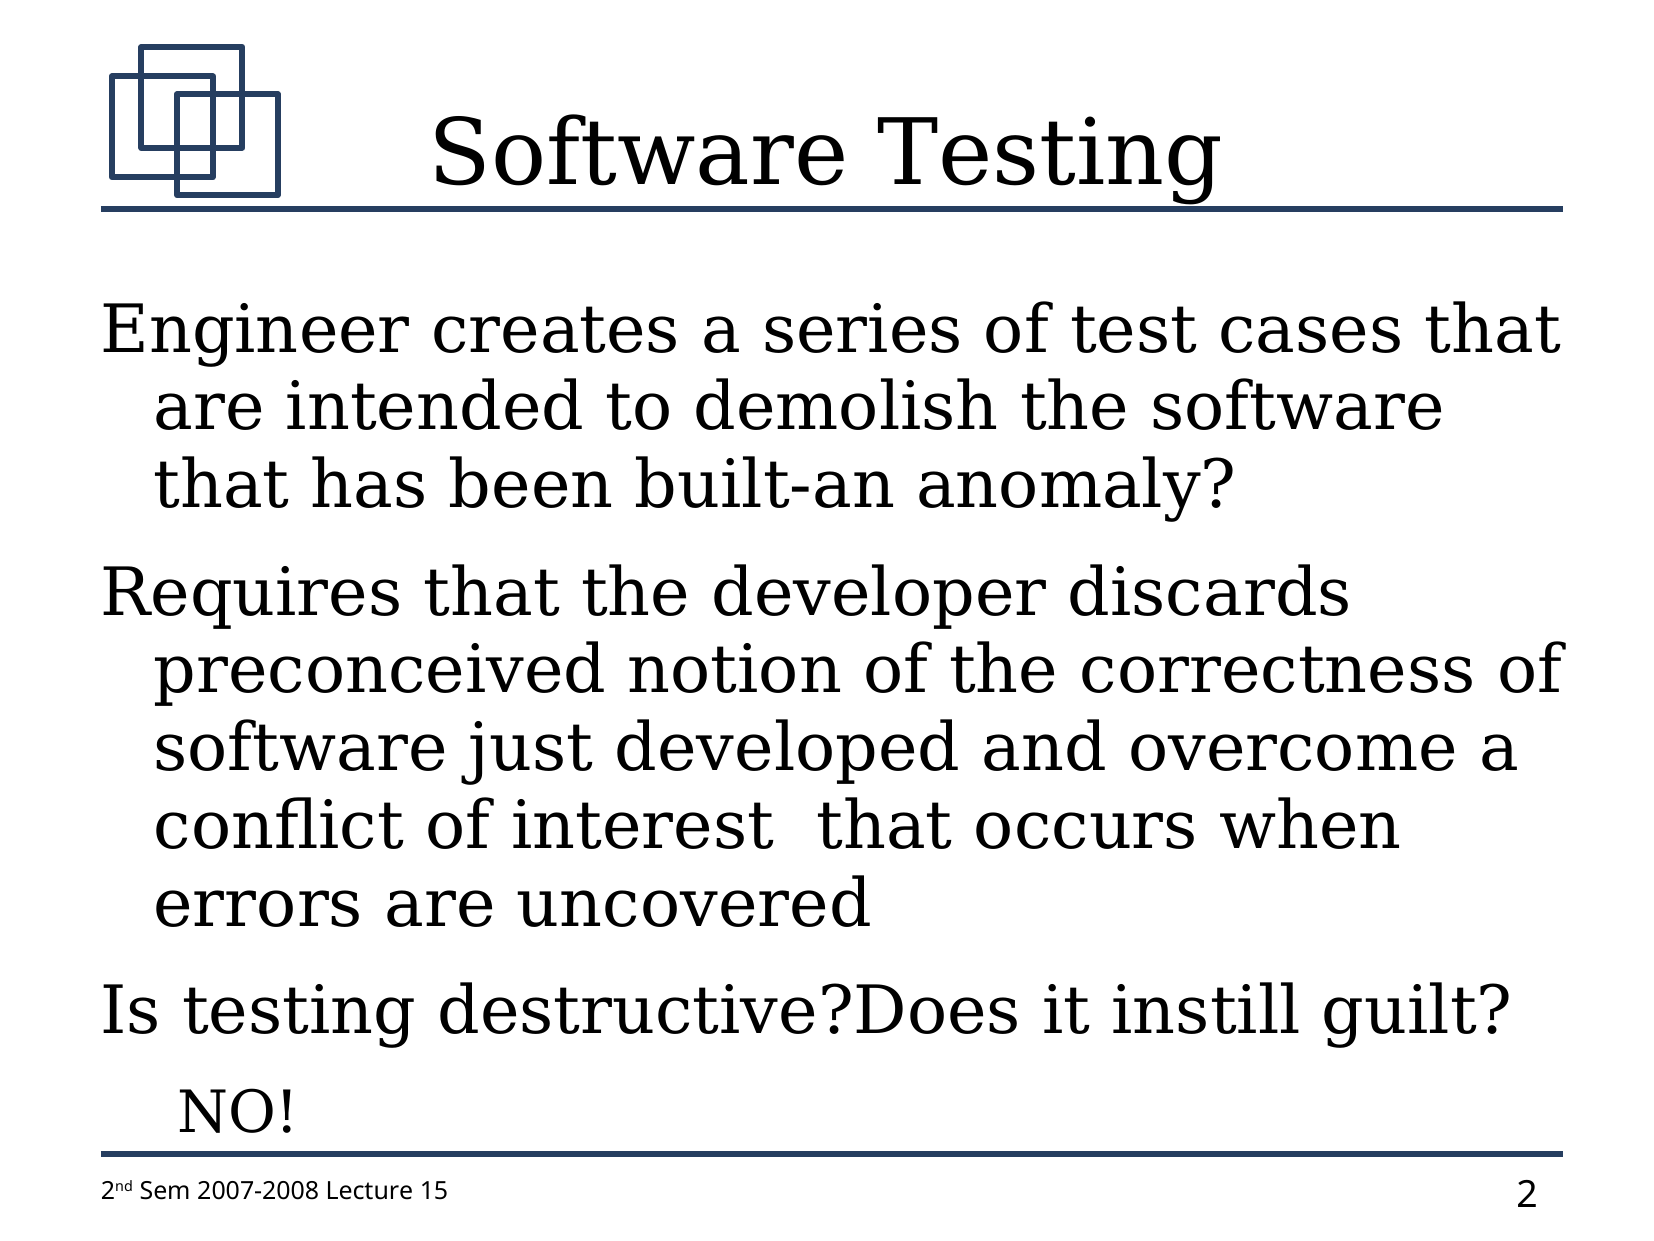

# Software Testing
Engineer creates a series of test cases that are intended to demolish the software that has been built-an anomaly?
Requires that the developer discards preconceived notion of the correctness of software just developed and overcome a conflict of interest that occurs when errors are uncovered
Is testing destructive?Does it instill guilt?
NO!